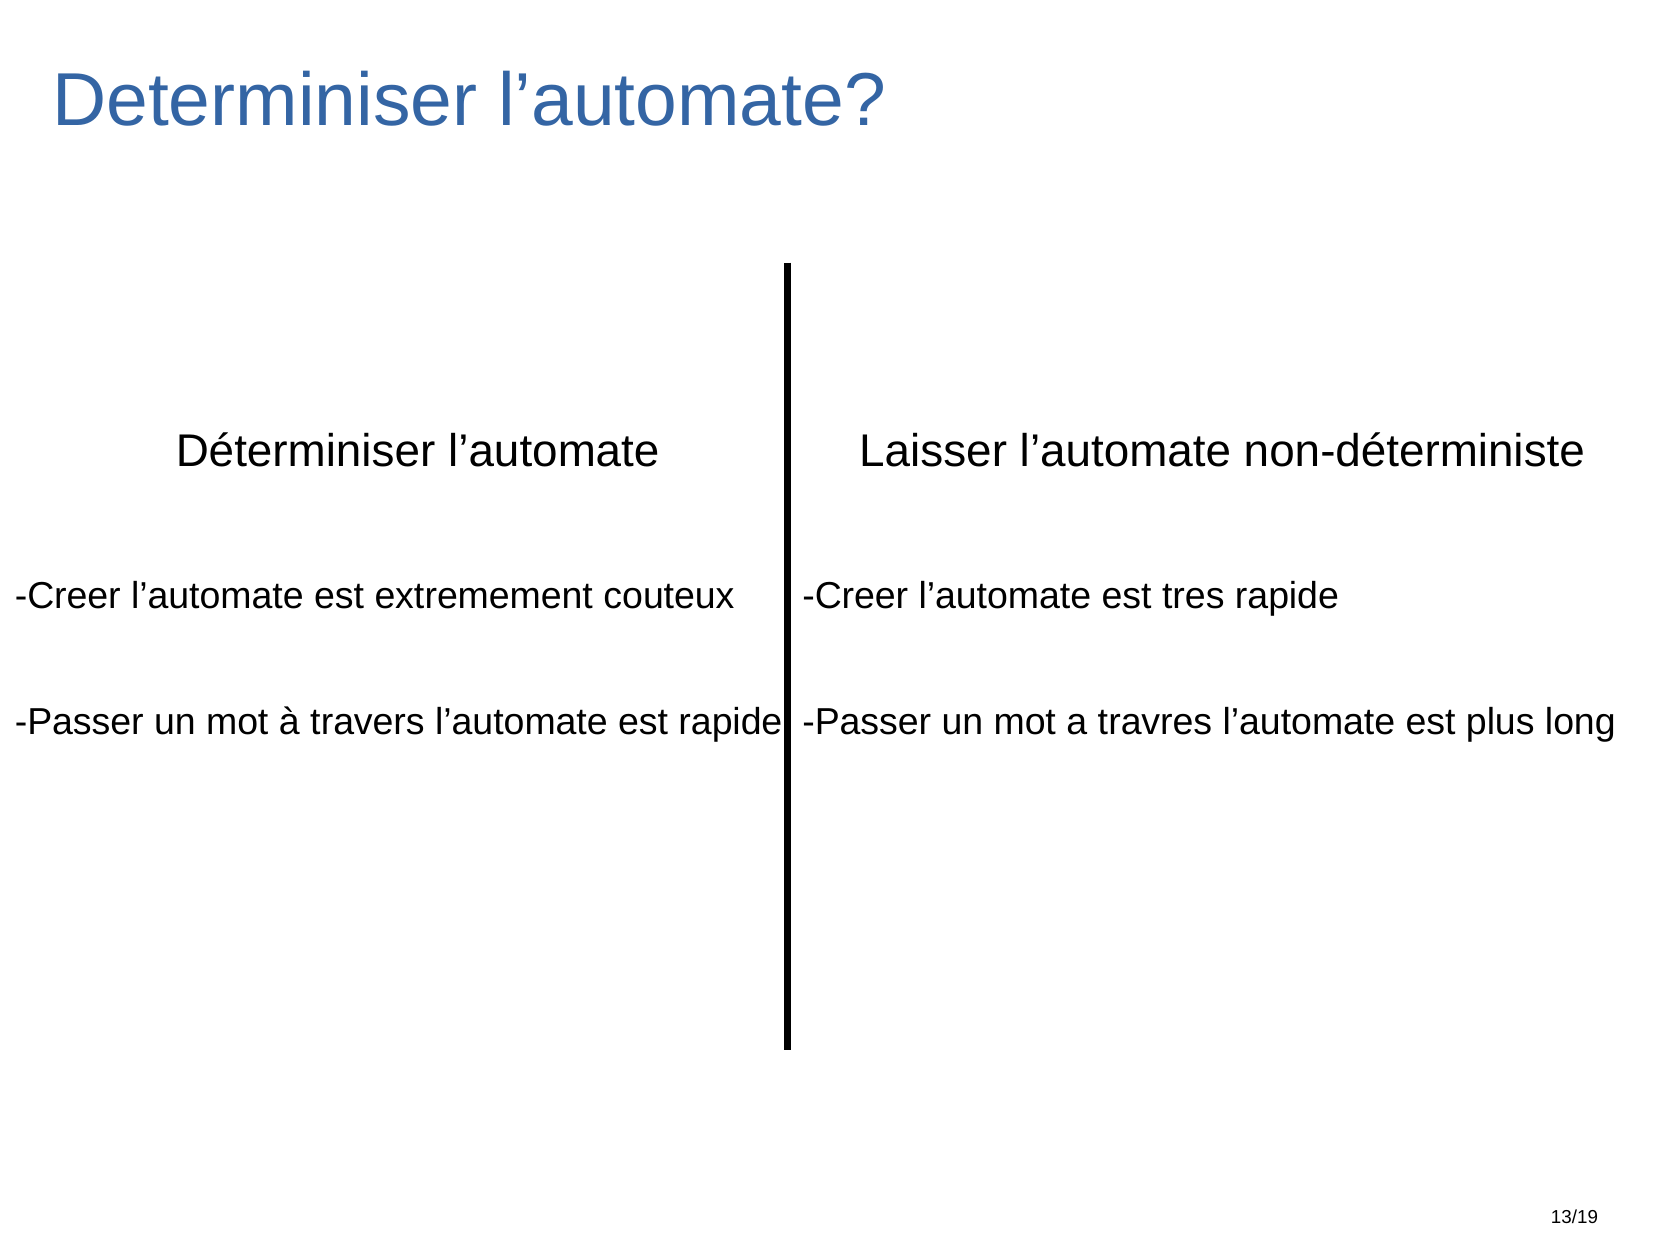

Determiniser l’automate?
Déterminiser l’automate
Laisser l’automate non-déterministe
-Creer l’automate est extremement couteux
-Passer un mot à travers l’automate est rapide
-Creer l’automate est tres rapide
-Passer un mot a travres l’automate est plus long
13/19